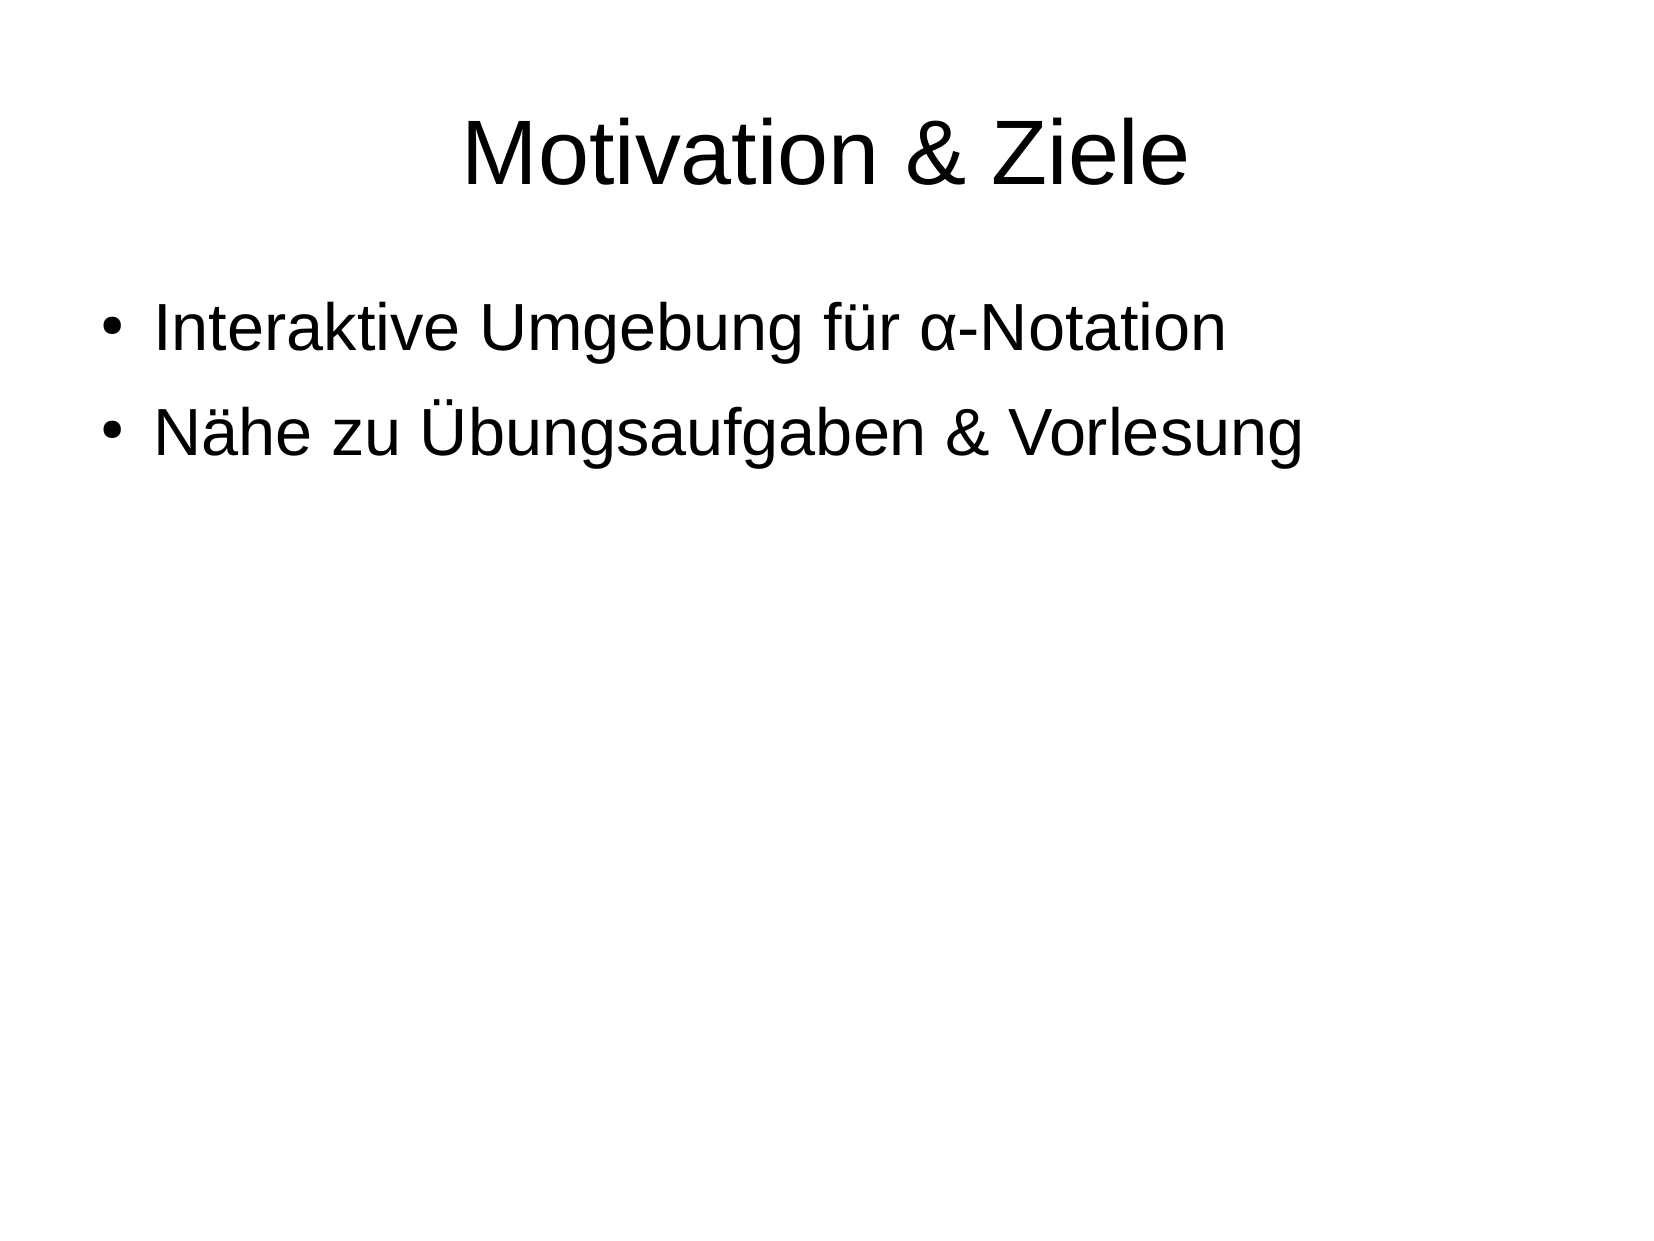

# Motivation & Ziele
Interaktive Umgebung für α-Notation
Nähe zu Übungsaufgaben & Vorlesung